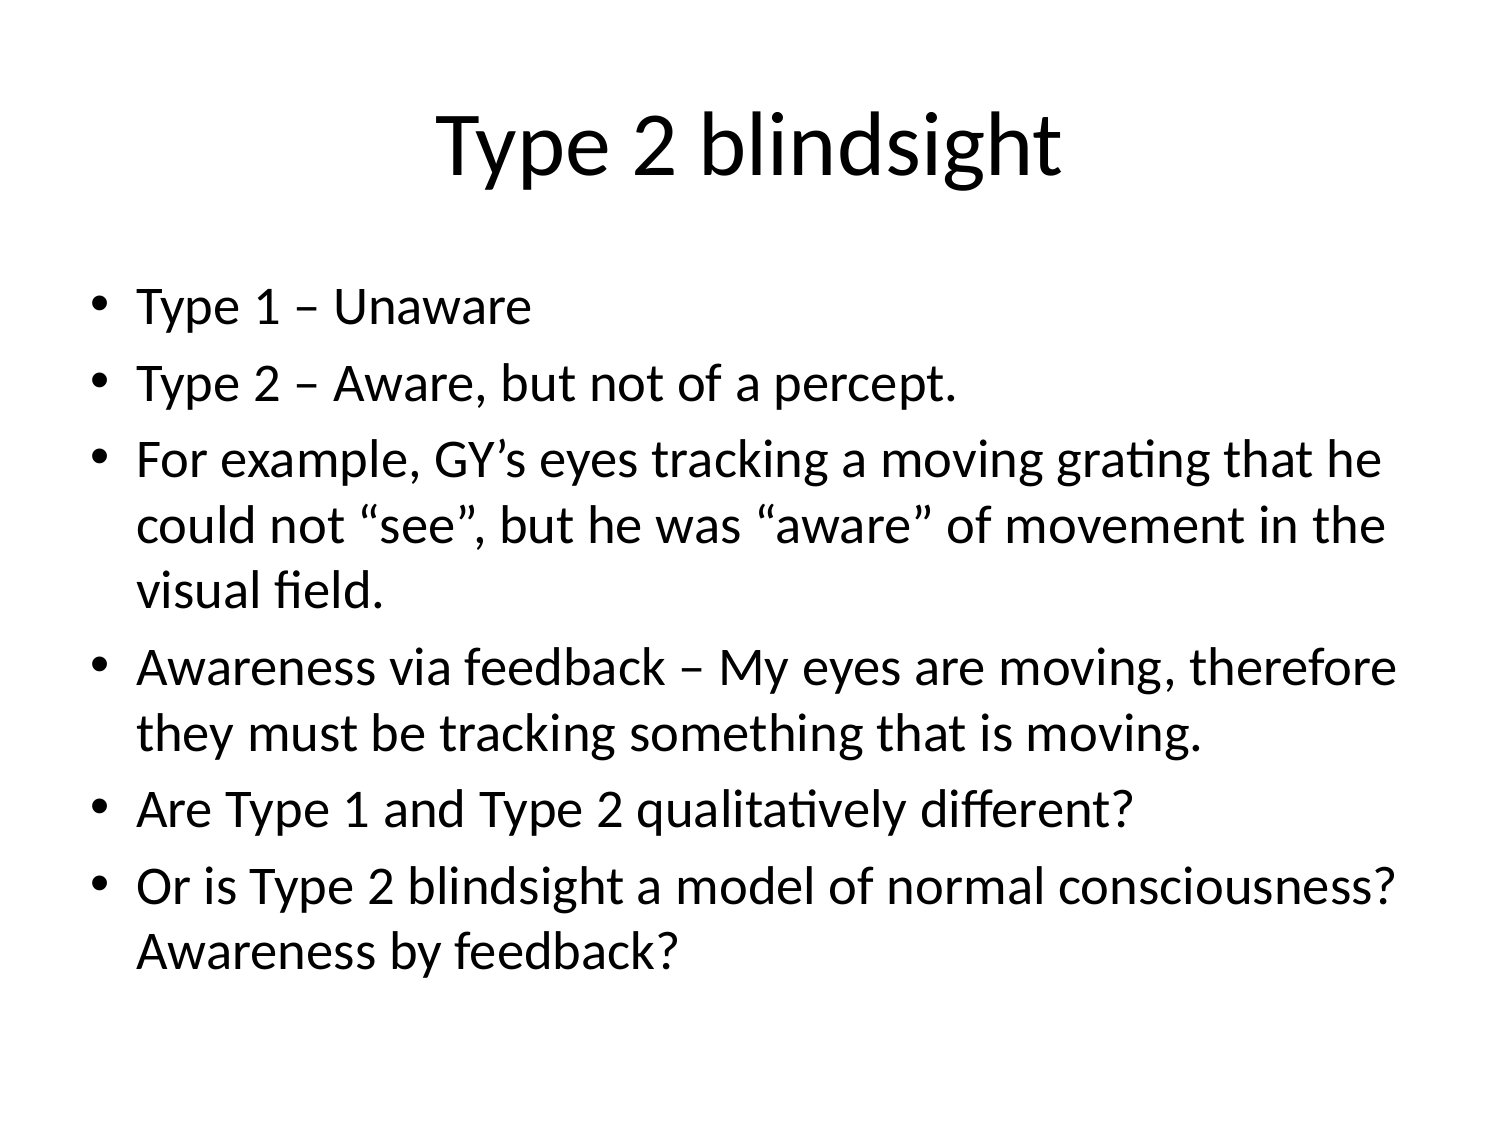

# Type 2 blindsight
Type 1 – Unaware
Type 2 – Aware, but not of a percept.
For example, GY’s eyes tracking a moving grating that he could not “see”, but he was “aware” of movement in the visual field.
Awareness via feedback – My eyes are moving, therefore they must be tracking something that is moving.
Are Type 1 and Type 2 qualitatively different?
Or is Type 2 blindsight a model of normal consciousness? Awareness by feedback?